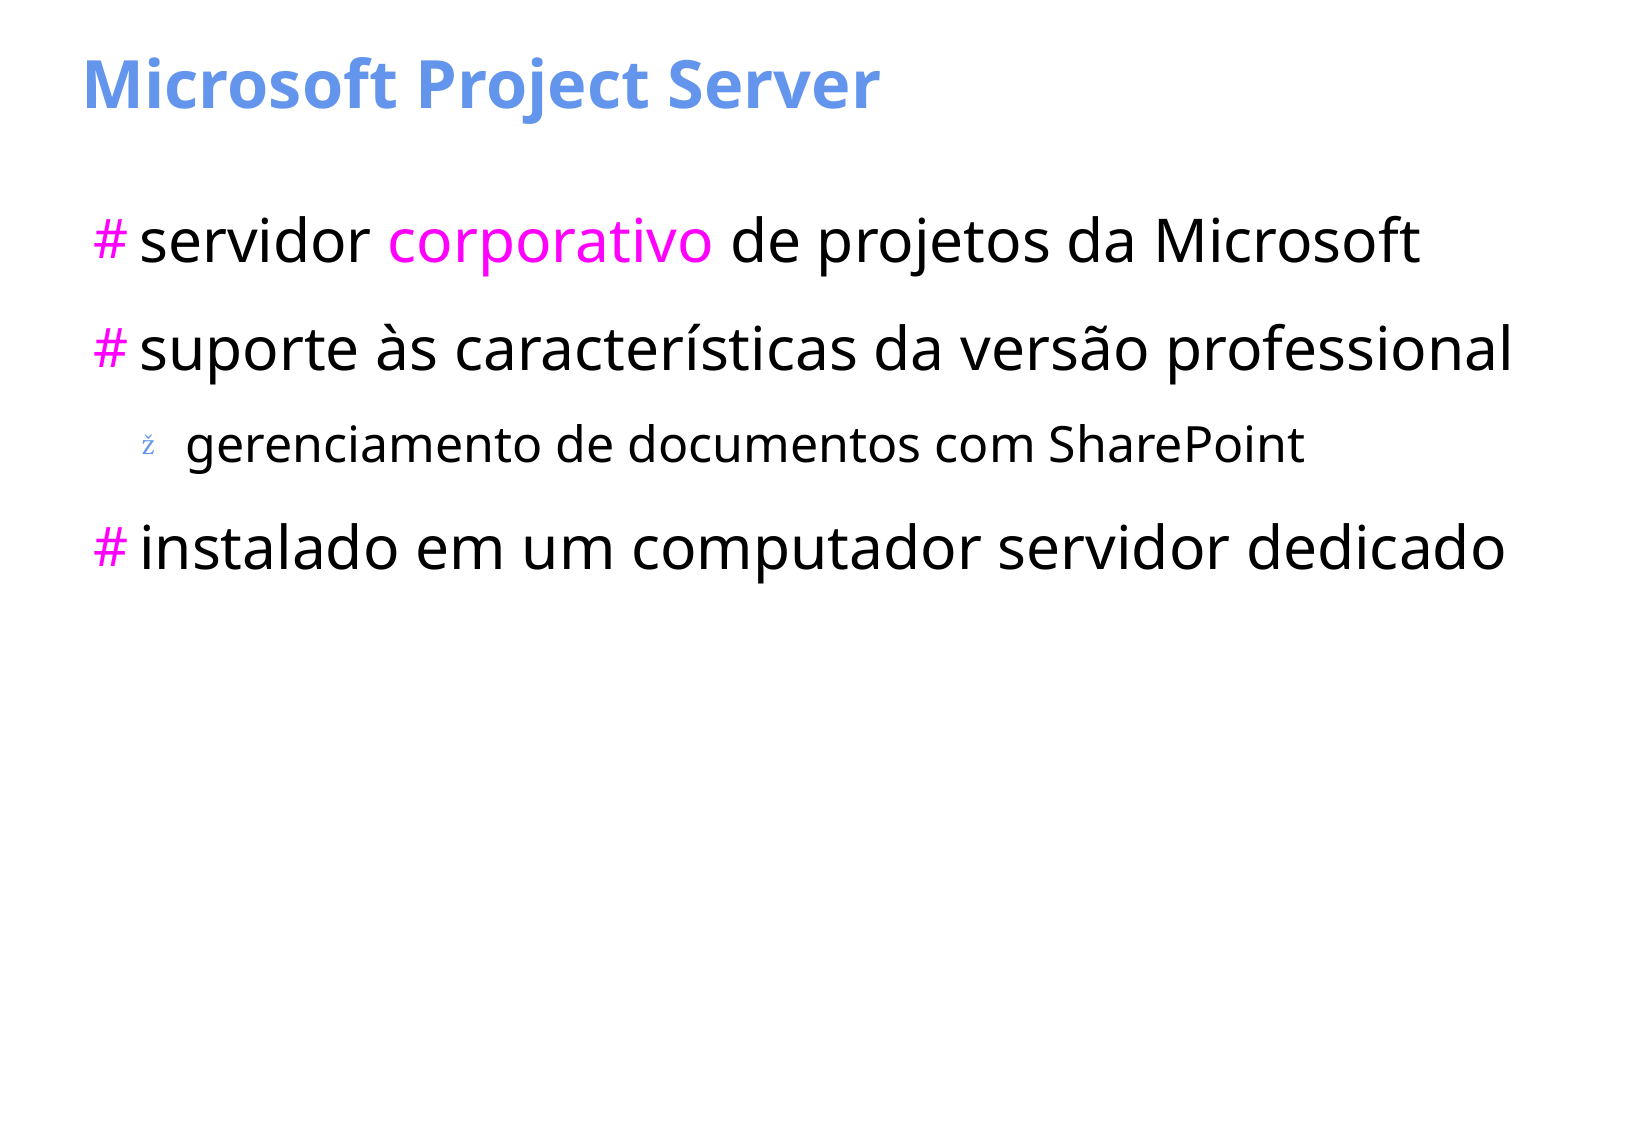

# Microsoft Project Server
servidor corporativo de projetos da Microsoft
suporte às características da versão professional
gerenciamento de documentos com SharePoint
instalado em um computador servidor dedicado